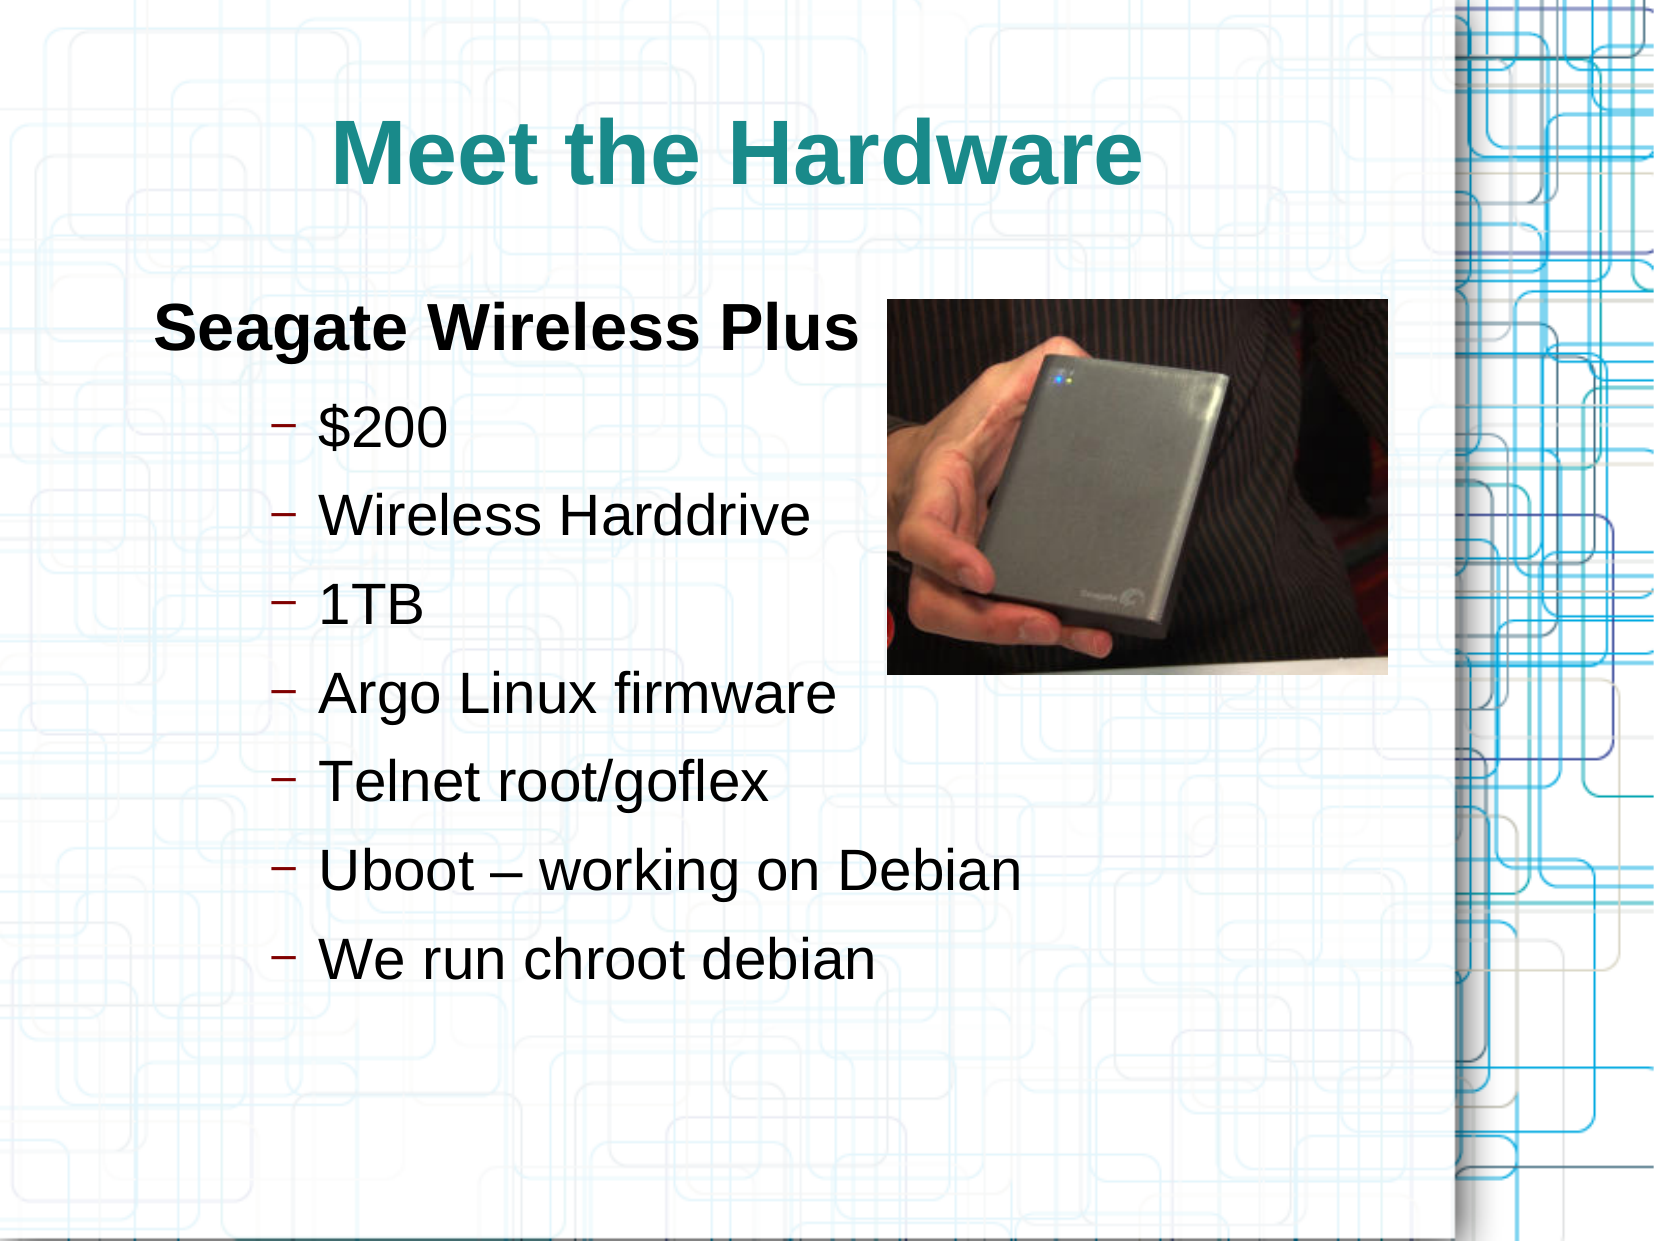

# Meet the Hardware
Seagate Wireless Plus
$200
Wireless Harddrive
1TB
Argo Linux firmware
Telnet root/goflex
Uboot – working on Debian
We run chroot debian